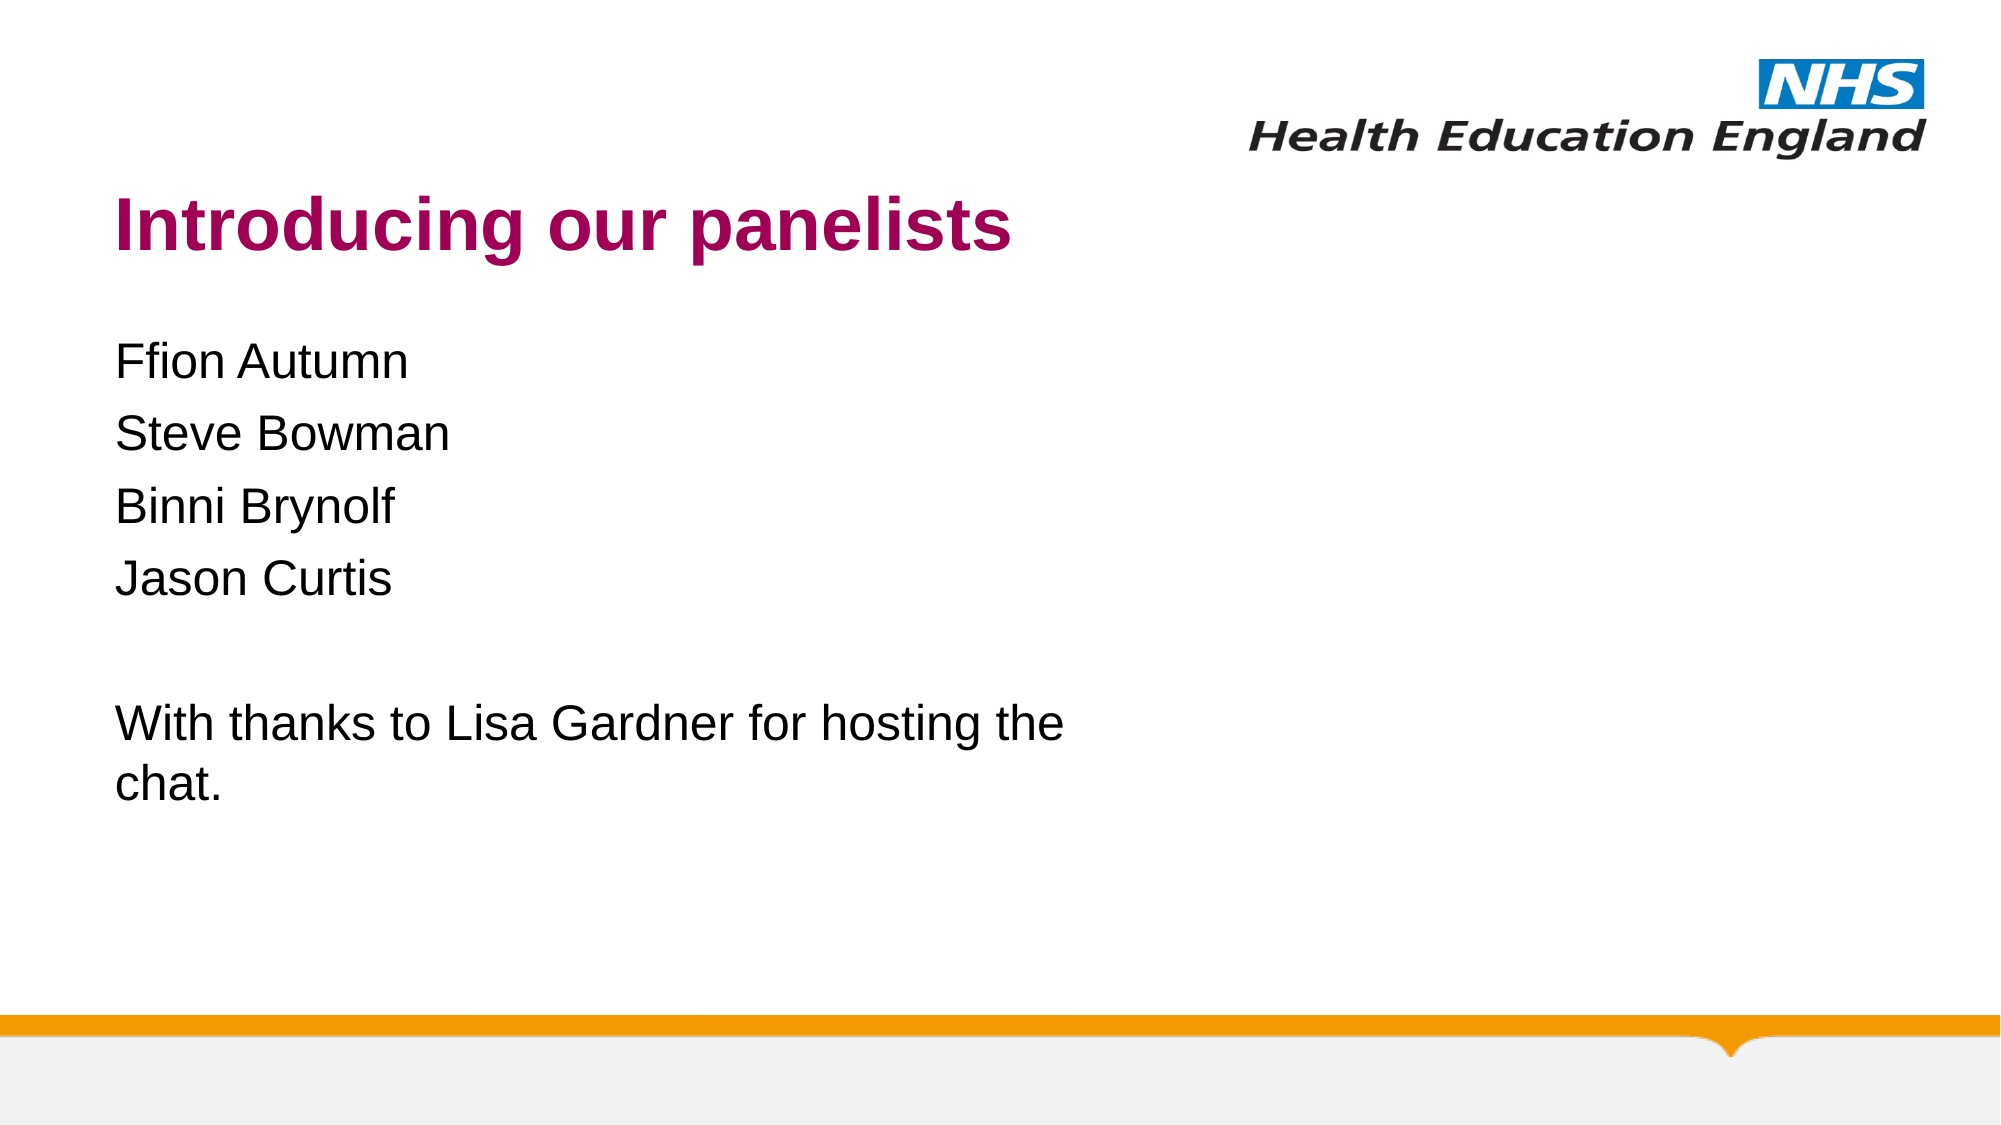

# Introducing our panelists
Ffion Autumn
Steve Bowman
Binni Brynolf
Jason Curtis
With thanks to Lisa Gardner for hosting the chat.